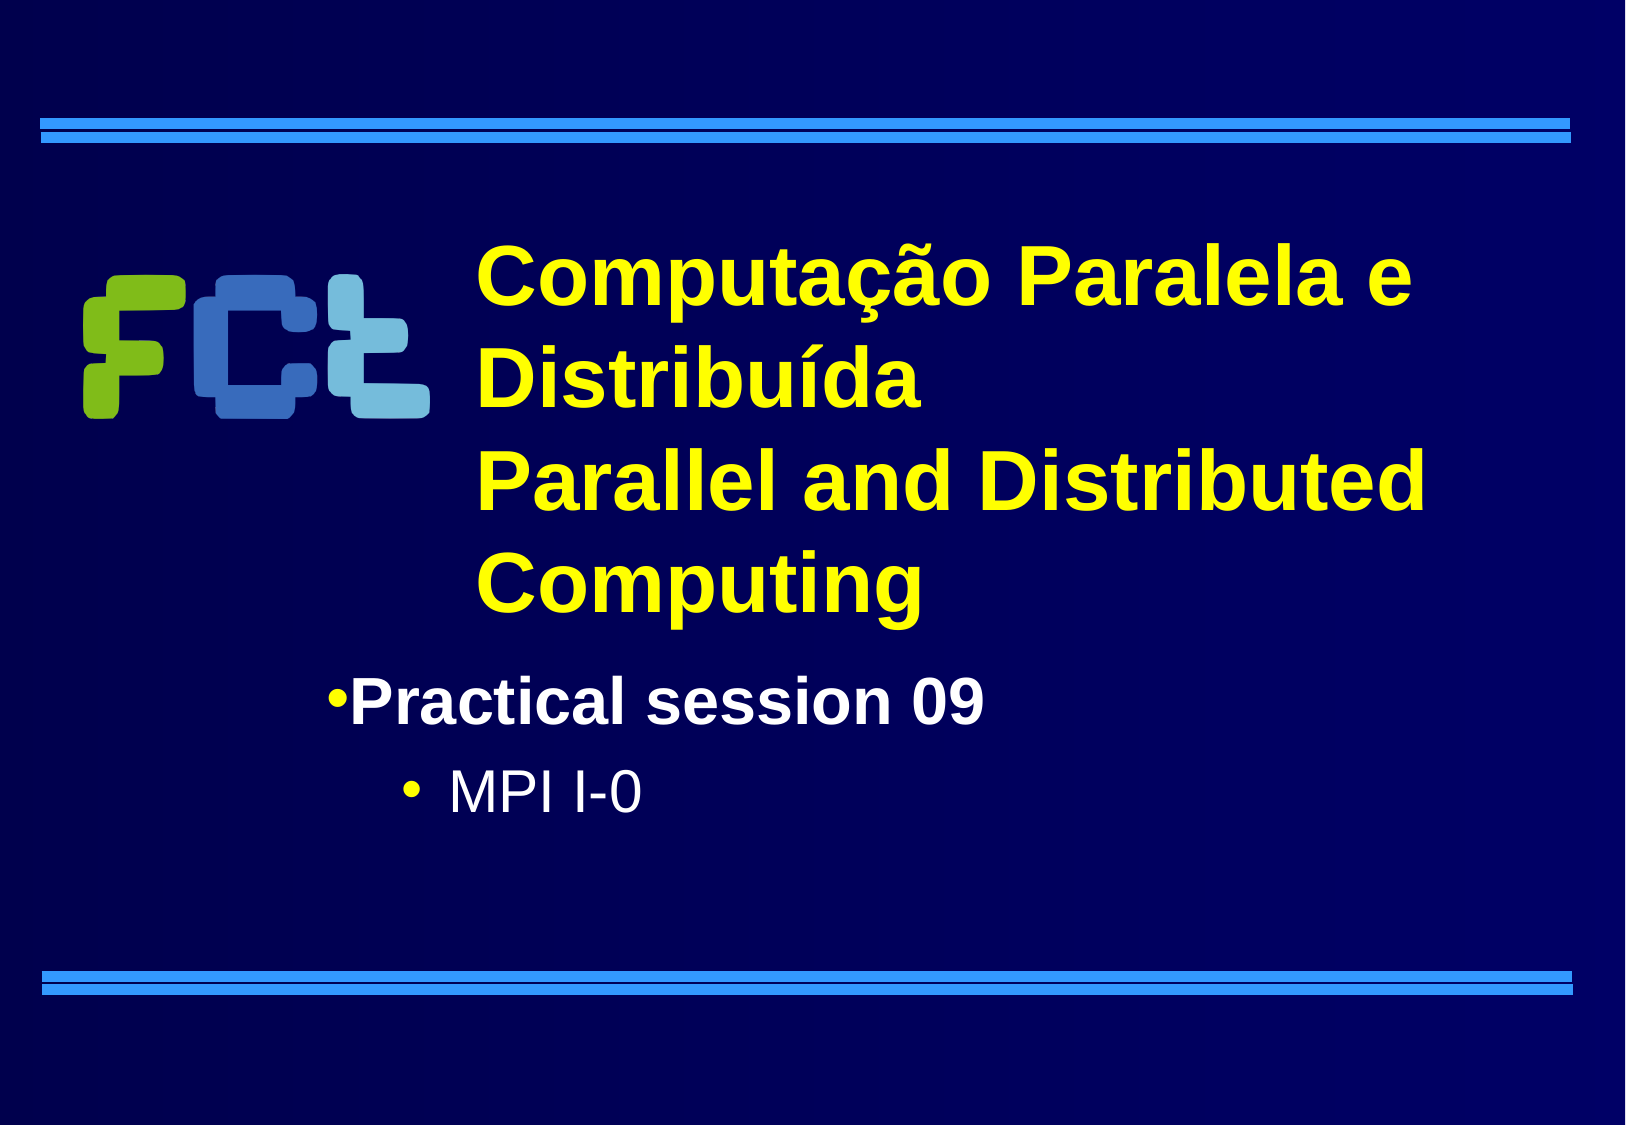

# Computação Paralela e Distribuída Parallel and Distributed Computing
Practical session 09
MPI I-0